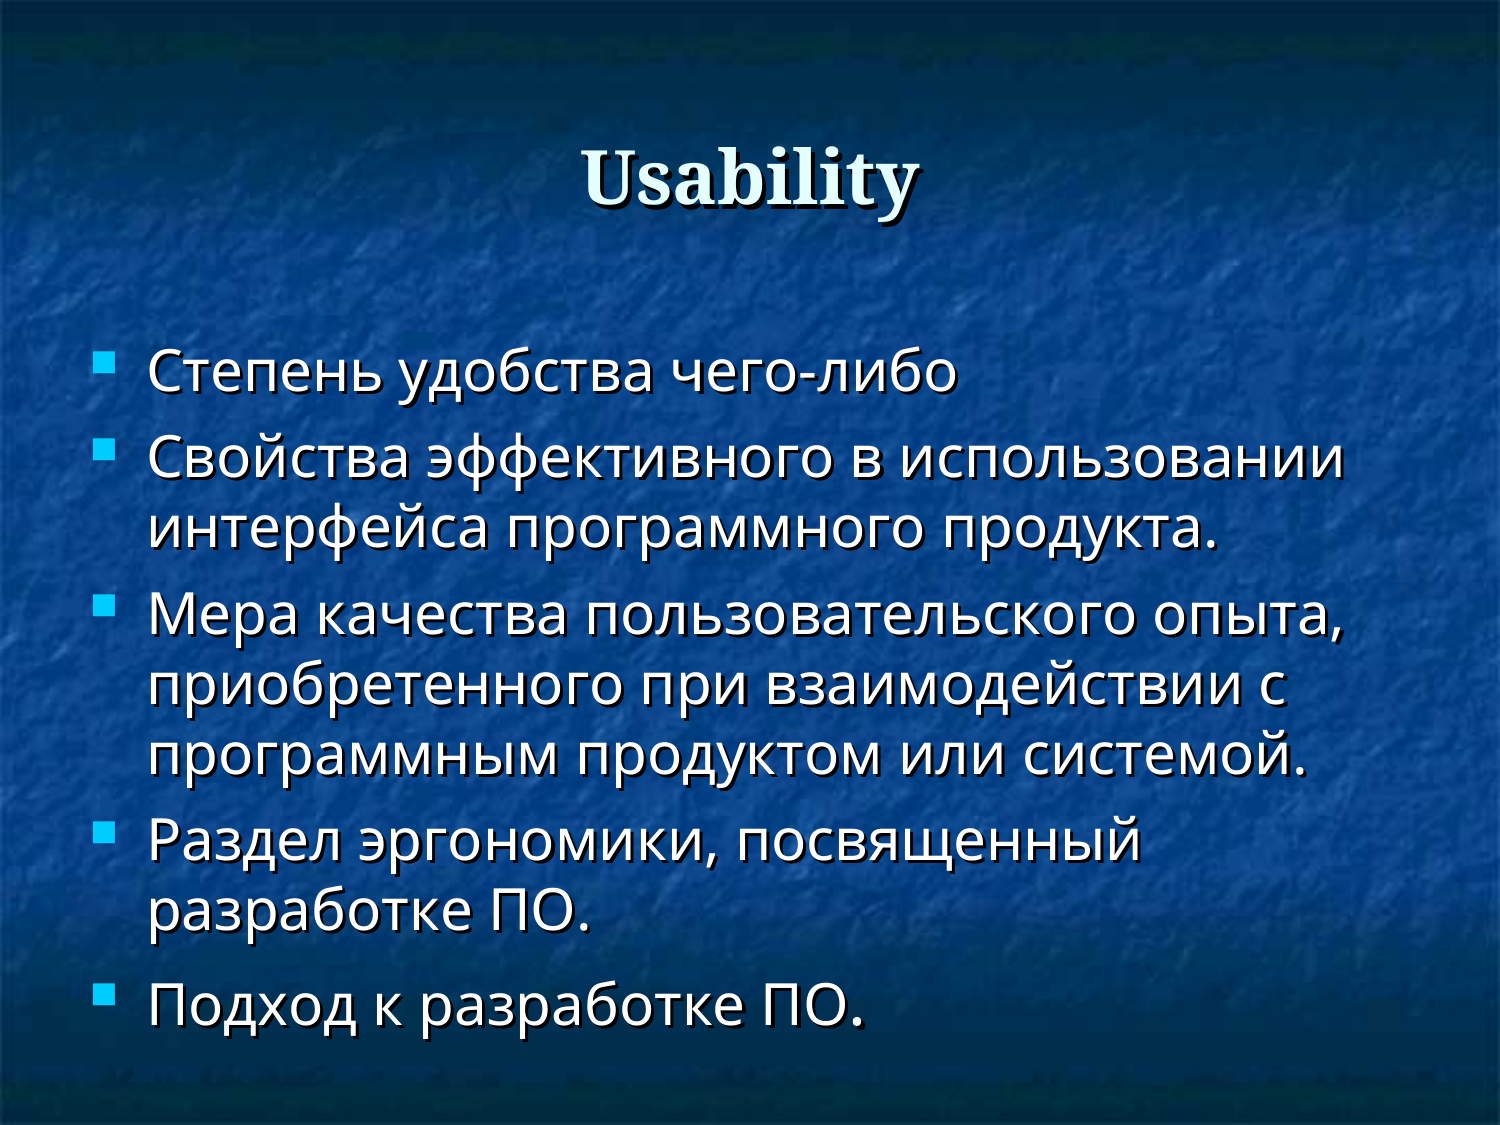

# Usability
Степень удобства чего-либо
Свойства эффективного в использовании интерфейса программного продукта.
Мера качества пользовательского опыта, приобретенного при взаимодействии с программным продуктом или системой.
Раздел эргономики, посвященный разработке ПО.
Подход к разработке ПО.